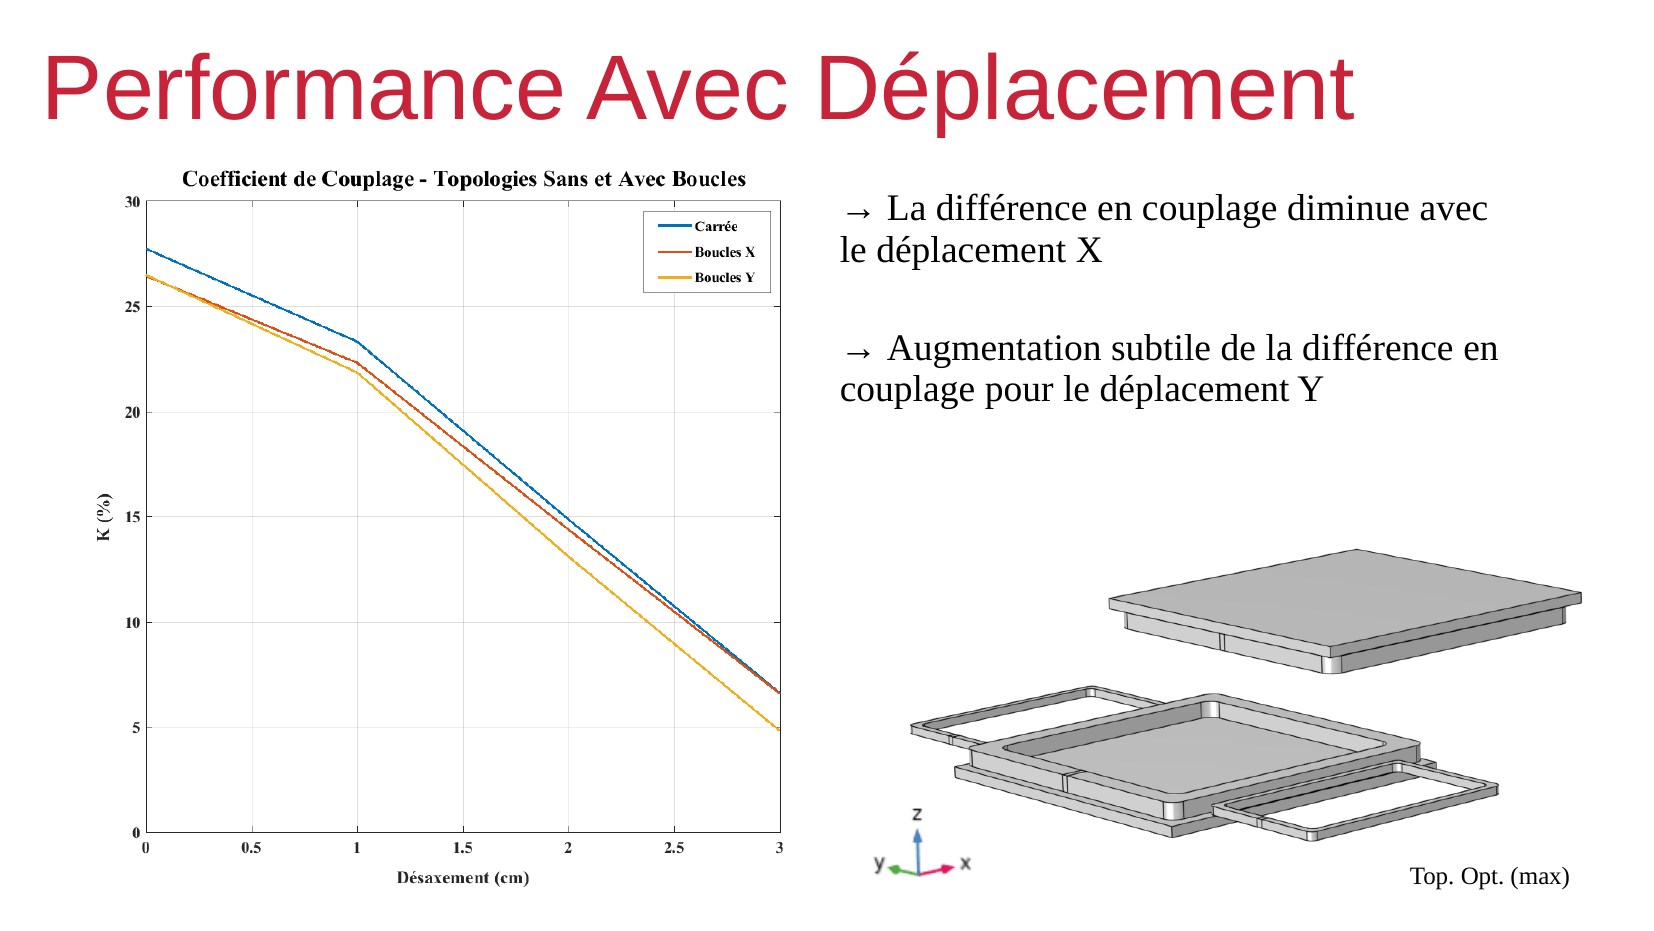

# Performance Avec Déplacement
→ La différence en couplage diminue avec le déplacement X
→ Augmentation subtile de la différence en couplage pour le déplacement Y
Top. Opt. (max)